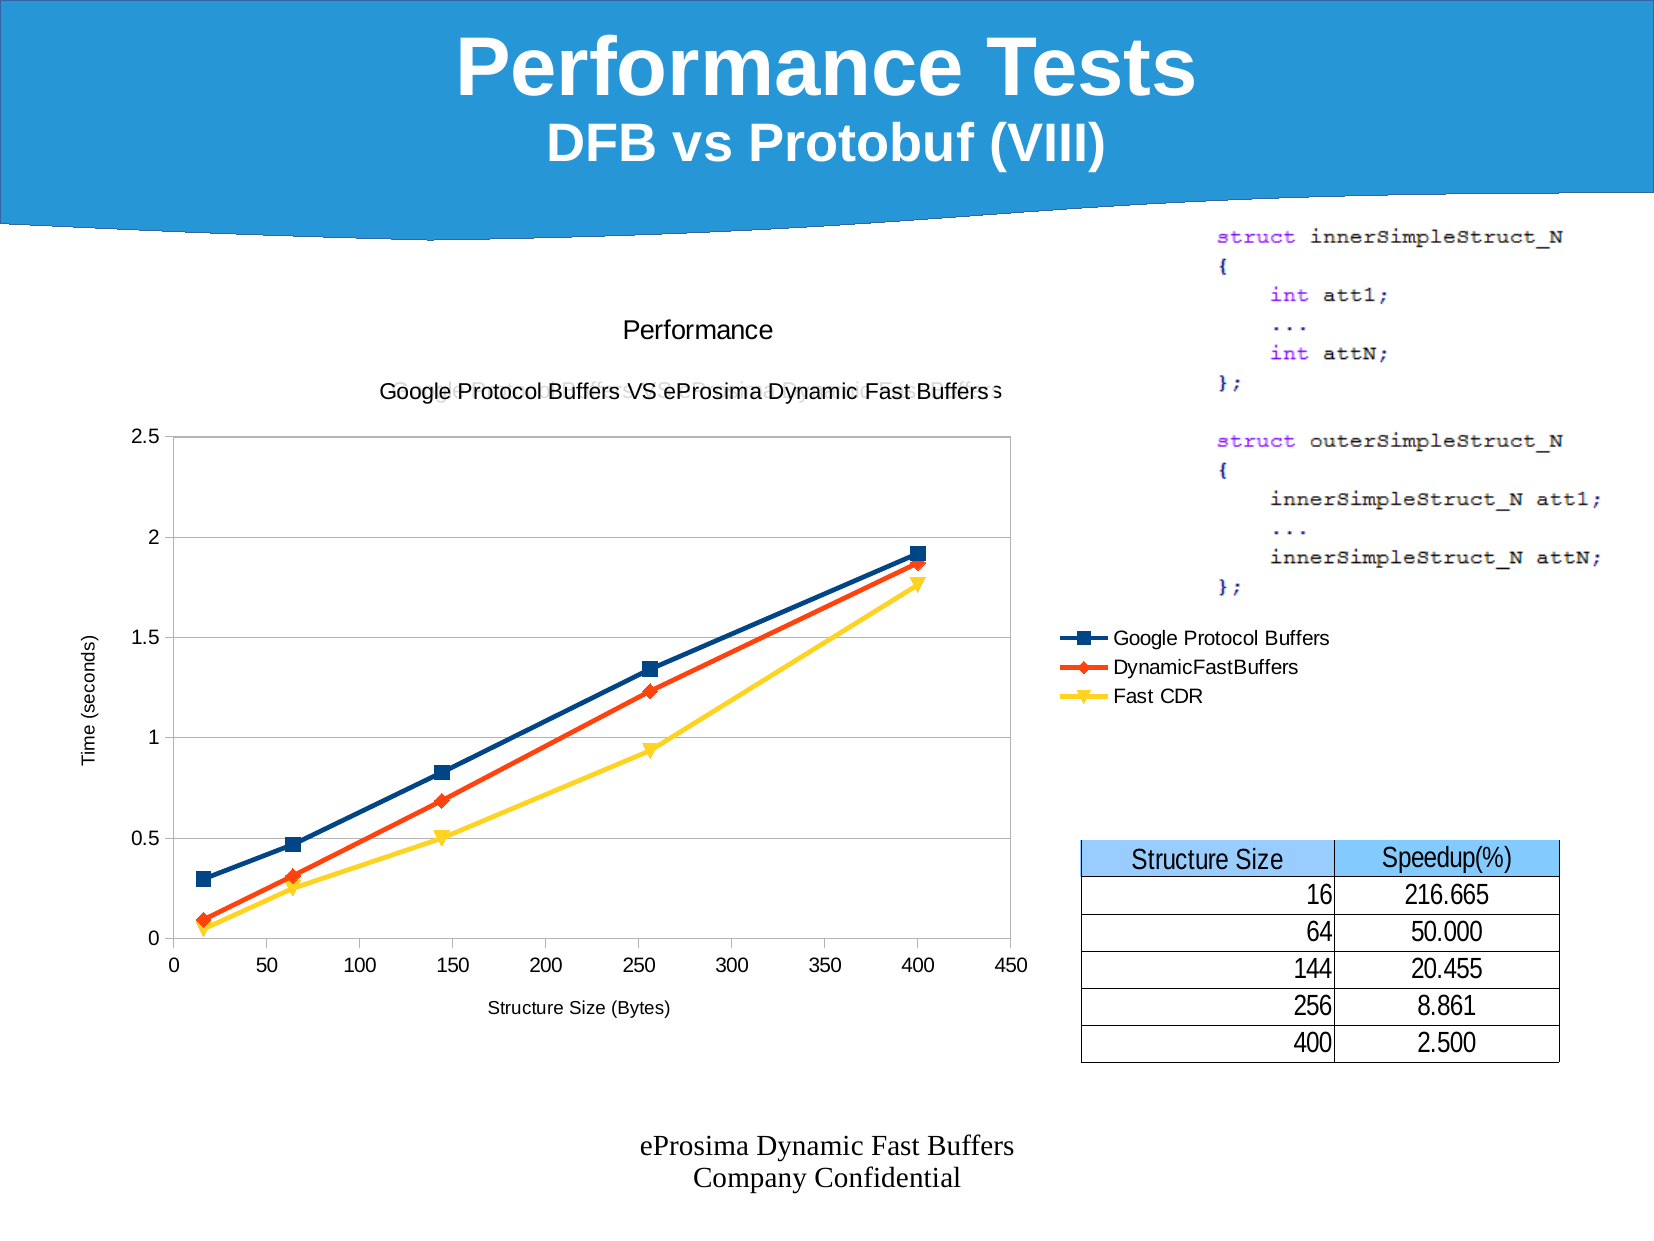

Performance Tests
DFB vs Protobuf (VIII)
### Chart: Performance
Google Protocol Buffers VS eProsima Dynamic Fast Buffers
| Category | Google Protocol Buffers | DynamicFastBuffers | Fast CDR |
|---|---|---|---|
eProsima Dynamic Fast Buffers